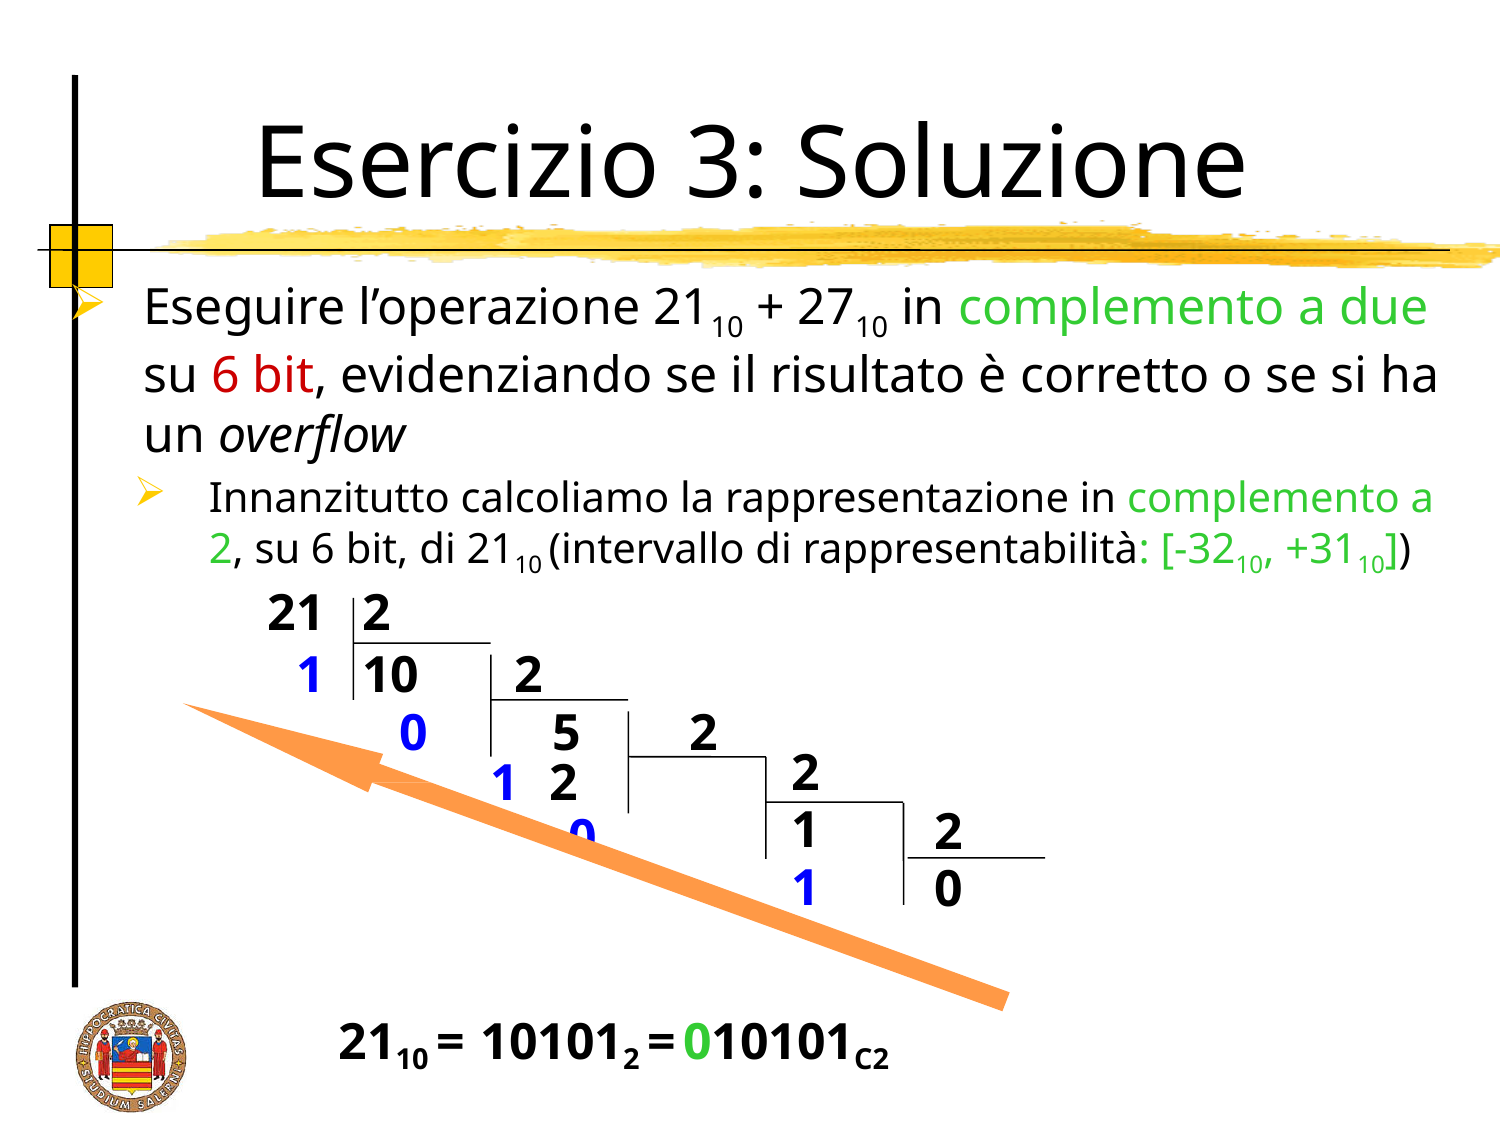

# Esercizio 3: Soluzione
Eseguire l’operazione 2110 + 2710 in complemento a due su 6 bit, evidenziando se il risultato è corretto o se si ha un overflow
Innanzitutto calcoliamo la rappresentazione in complemento a 2, su 6 bit, di 2110 (intervallo di rappresentabilità: [-3210, +3110])
21
1
2
10	2
0	 5	2
 1	2
 0
2
1
1
2
0
2110 = 101012 = 010101C2